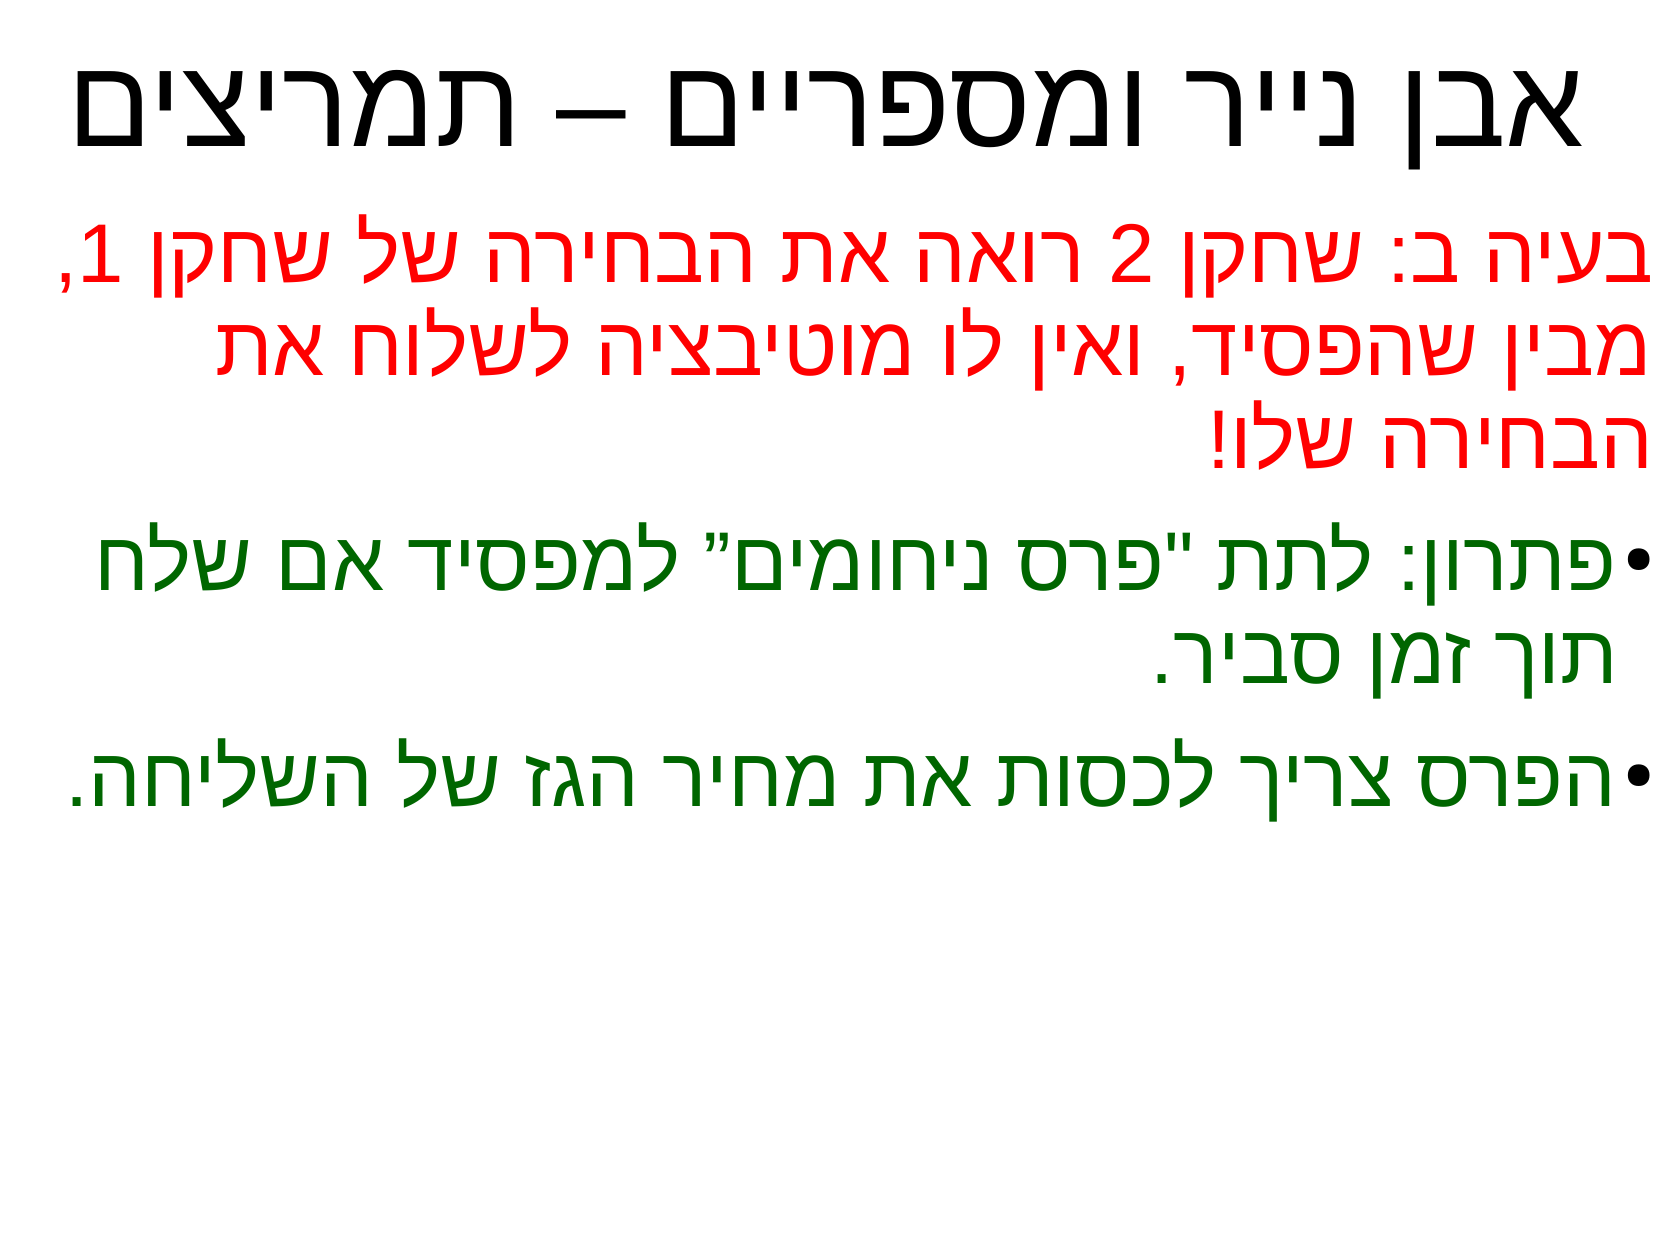

# אבן נייר ומספריים – תמריצים
בעיה ב: שחקן 2 רואה את הבחירה של שחקן 1, מבין שהפסיד, ואין לו מוטיבציה לשלוח את הבחירה שלו!
פתרון: לתת "פרס ניחומים” למפסיד אם שלח תוך זמן סביר.
הפרס צריך לכסות את מחיר הגז של השליחה.